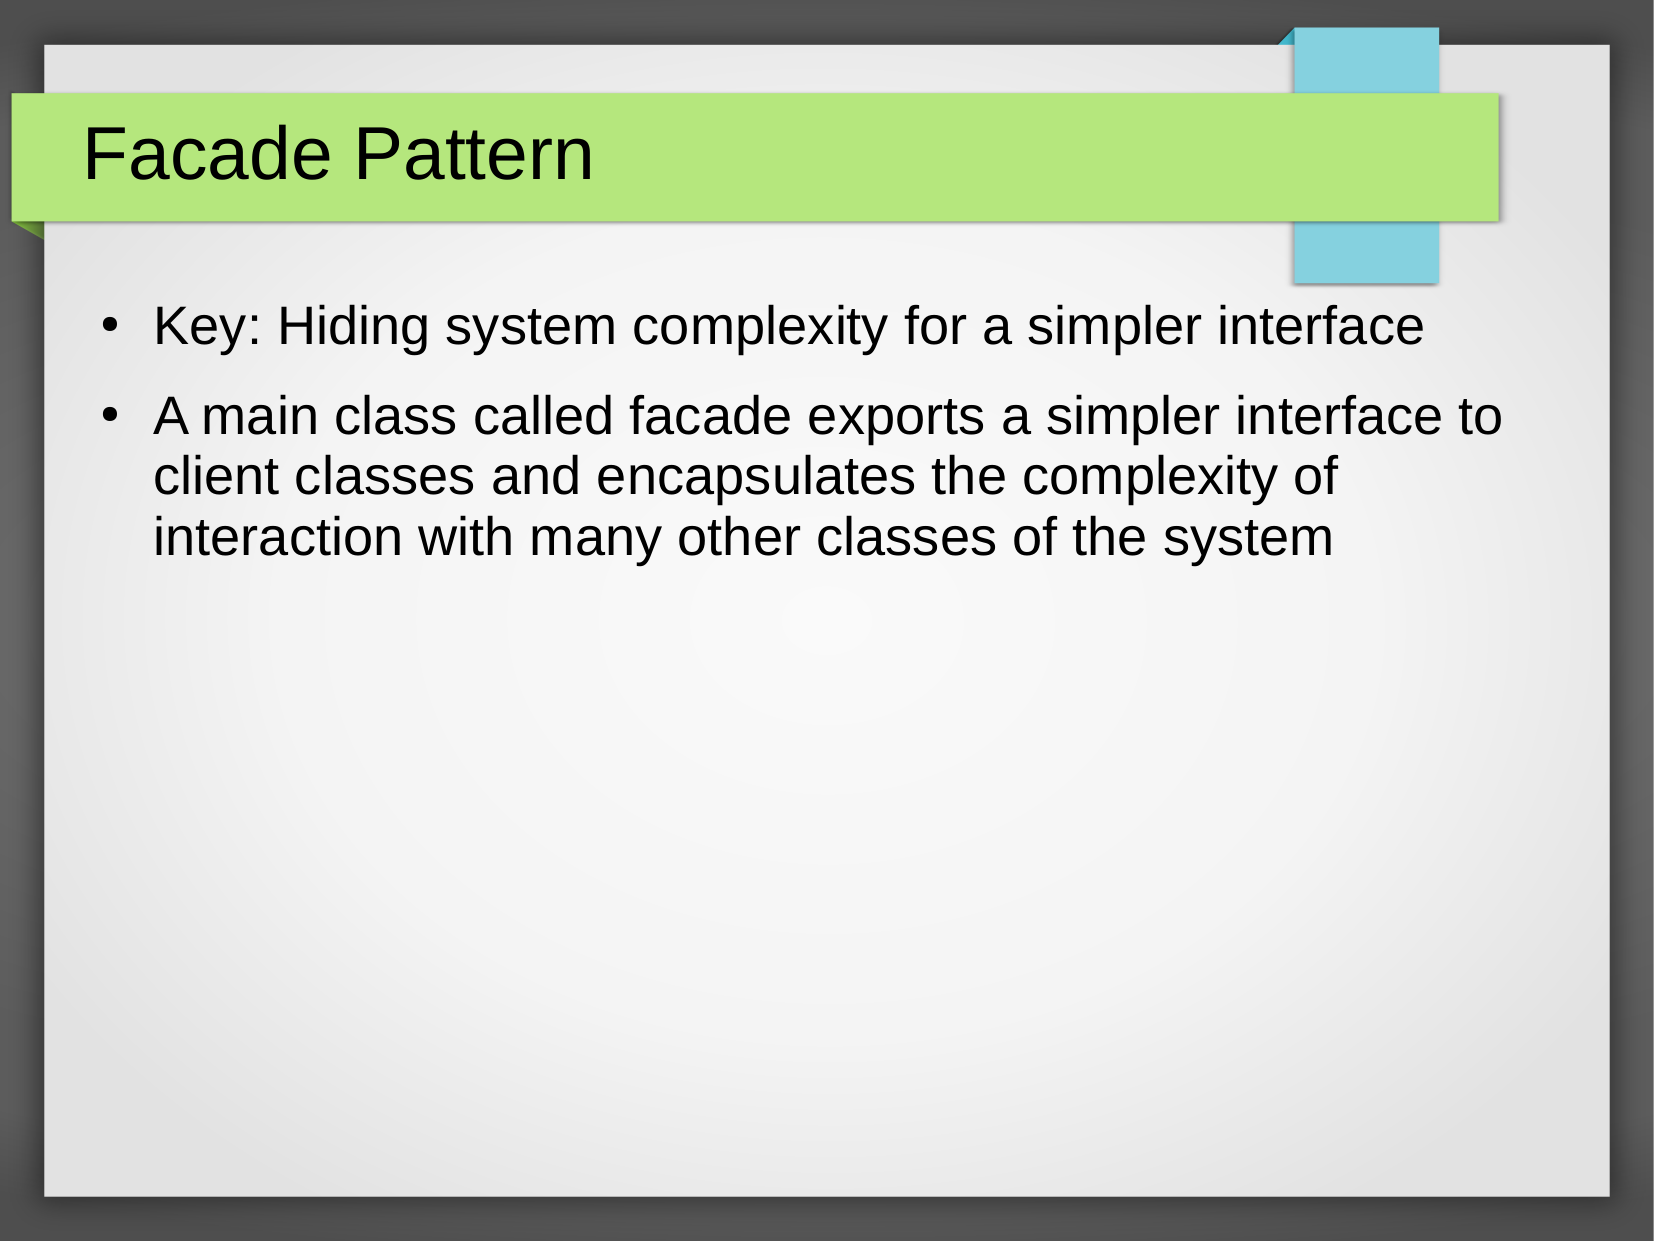

# Facade Pattern
Key: Hiding system complexity for a simpler interface
A main class called facade exports a simpler interface to client classes and encapsulates the complexity of interaction with many other classes of the system